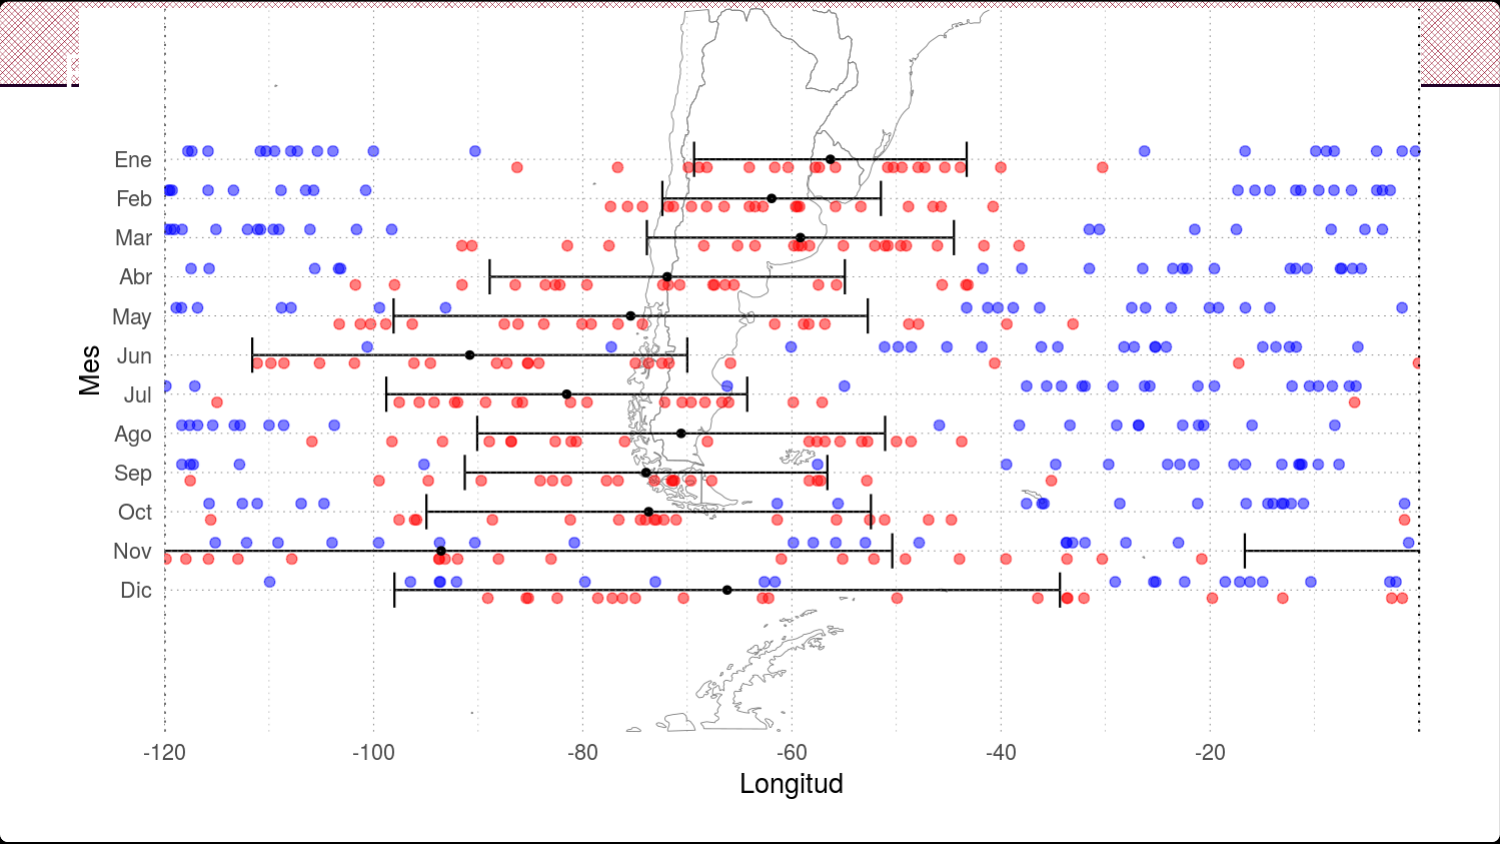

# Fase media
Fase media entre 45°S y 65°S y 700hPa y 100hPa.